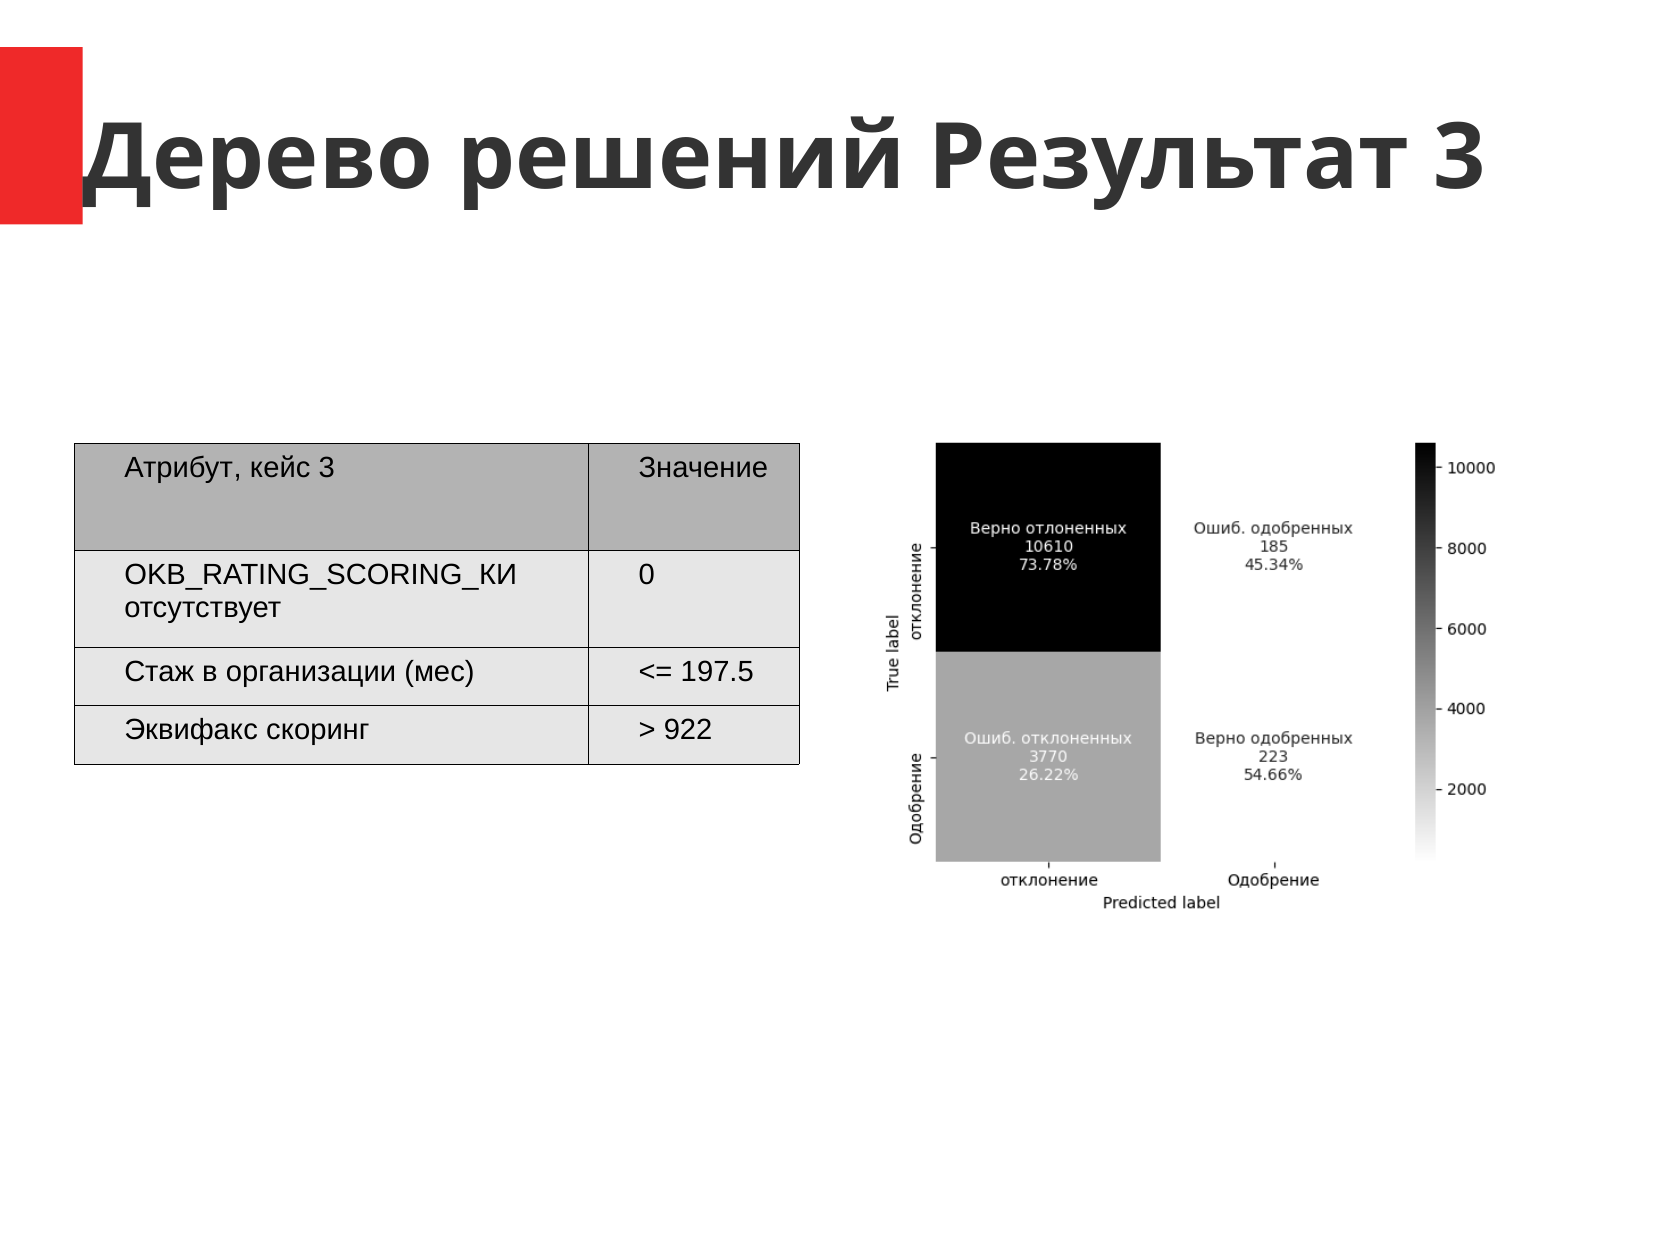

# Дерево решений Результат 3
| Атрибут, кейс 3 | Значение |
| --- | --- |
| OKB\_RATING\_SCORING\_КИ отсутствует | 0 |
| Стаж в организации (мес) | <= 197.5 |
| Эквифакс скоринг | > 922 |